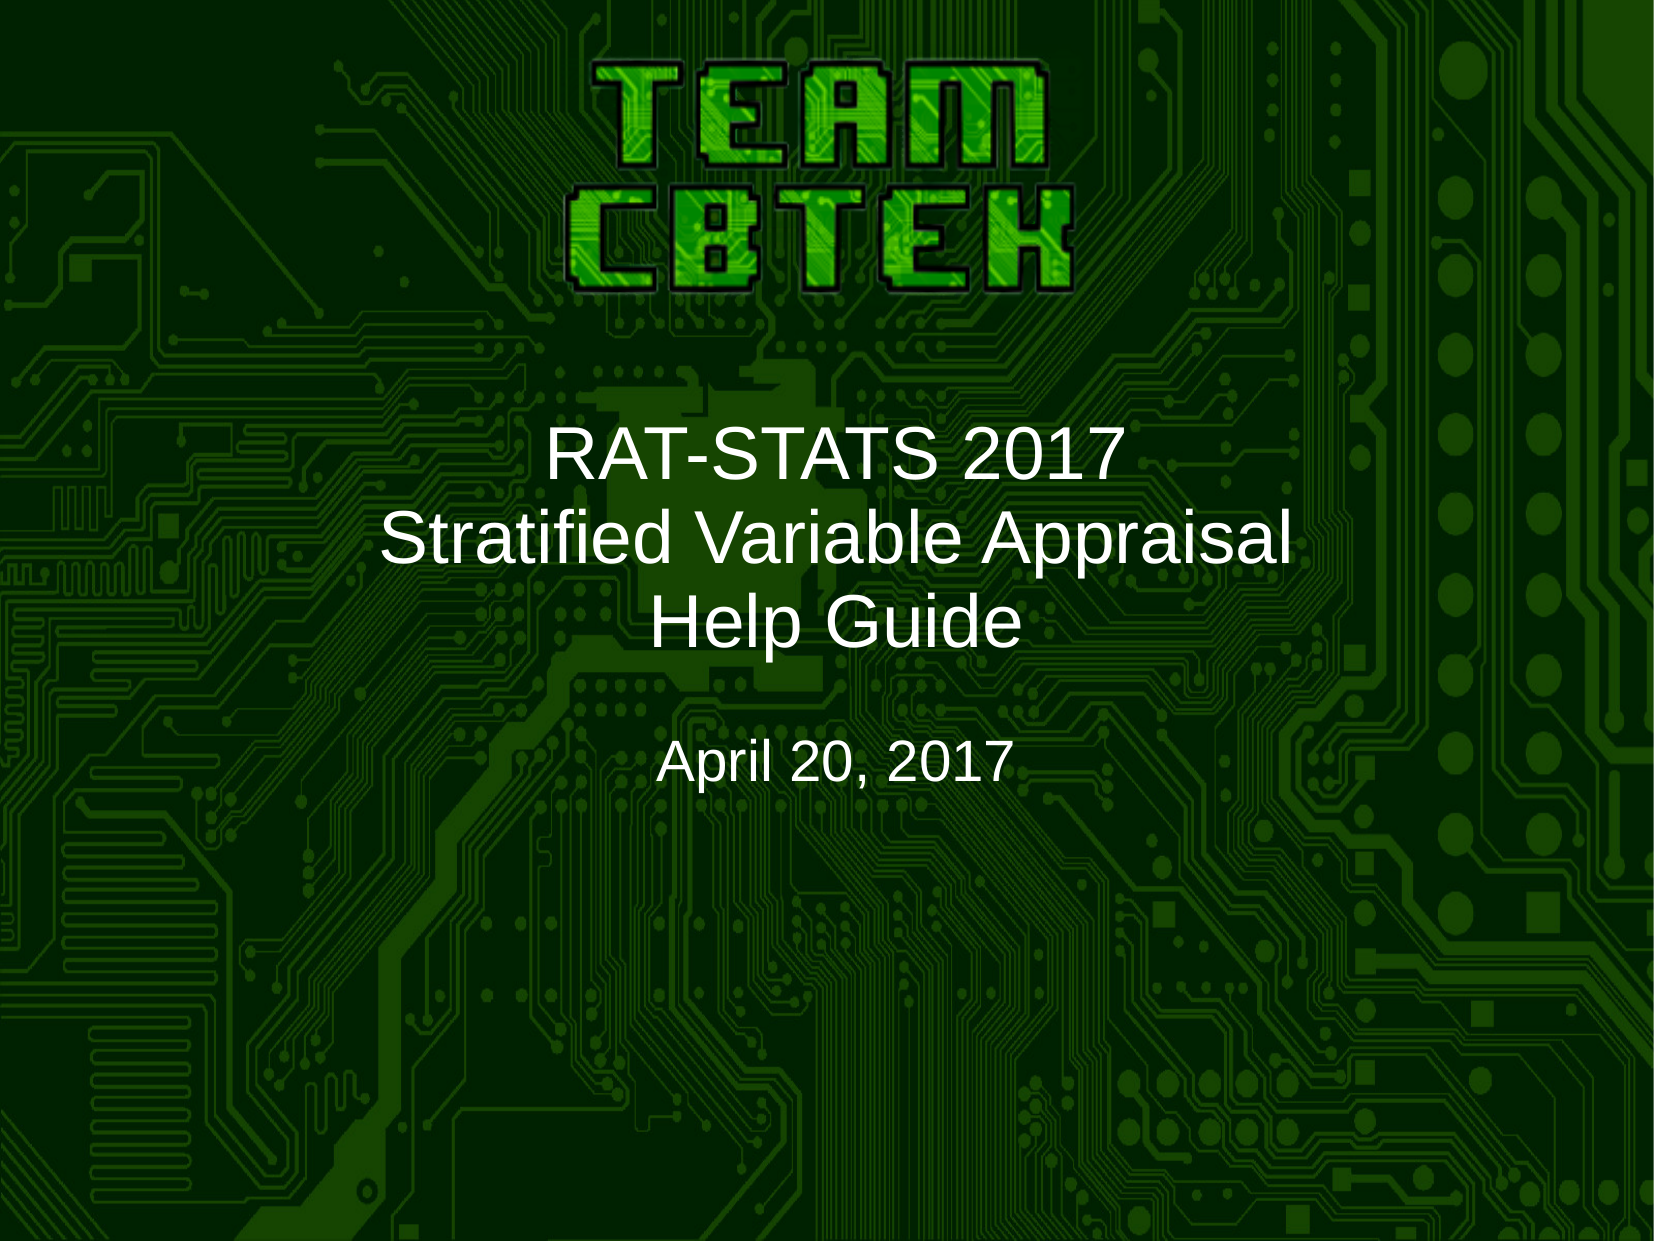

# RAT-STATS 2017 Stratified Variable Appraisal Help Guide April 20, 2017